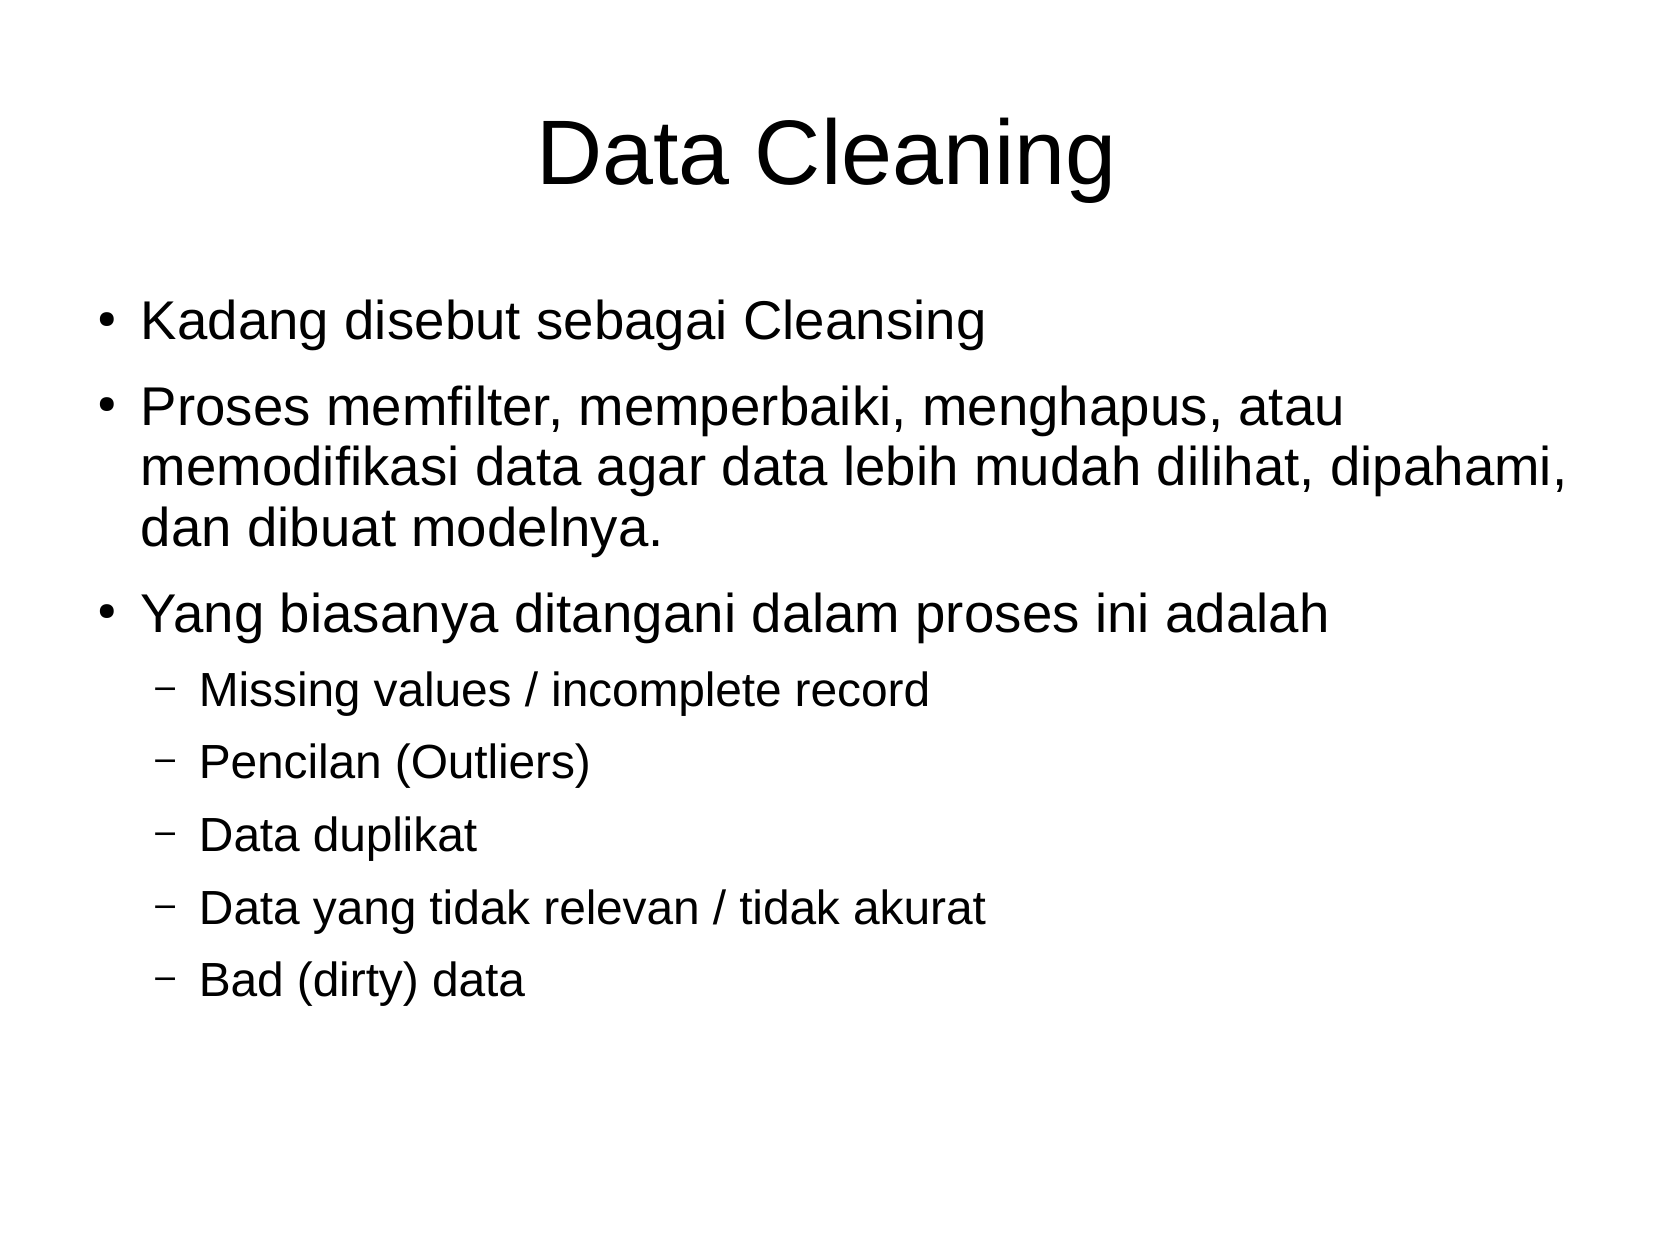

# Data Cleaning
Kadang disebut sebagai Cleansing
Proses memfilter, memperbaiki, menghapus, atau memodifikasi data agar data lebih mudah dilihat, dipahami, dan dibuat modelnya.
Yang biasanya ditangani dalam proses ini adalah
Missing values / incomplete record
Pencilan (Outliers)
Data duplikat
Data yang tidak relevan / tidak akurat
Bad (dirty) data